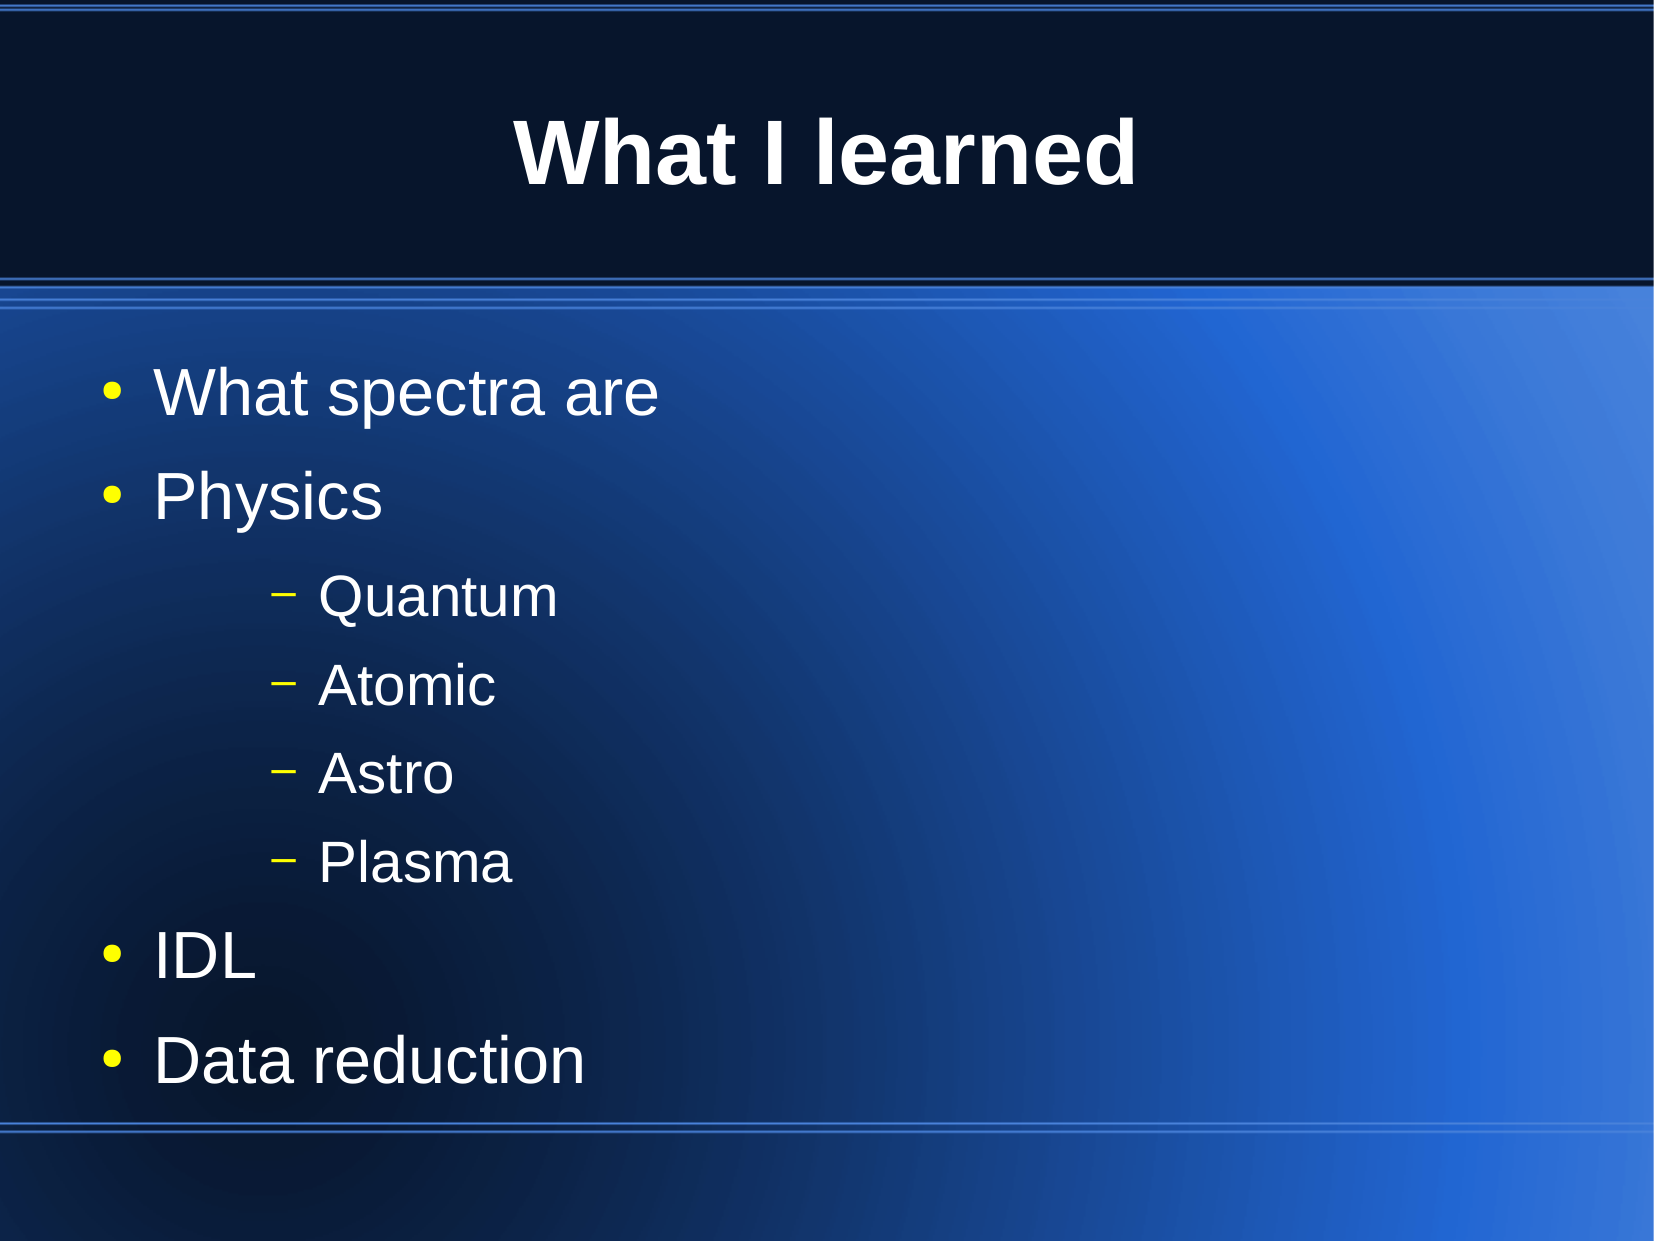

# What I learned
What spectra are
Physics
Quantum
Atomic
Astro
Plasma
IDL
Data reduction